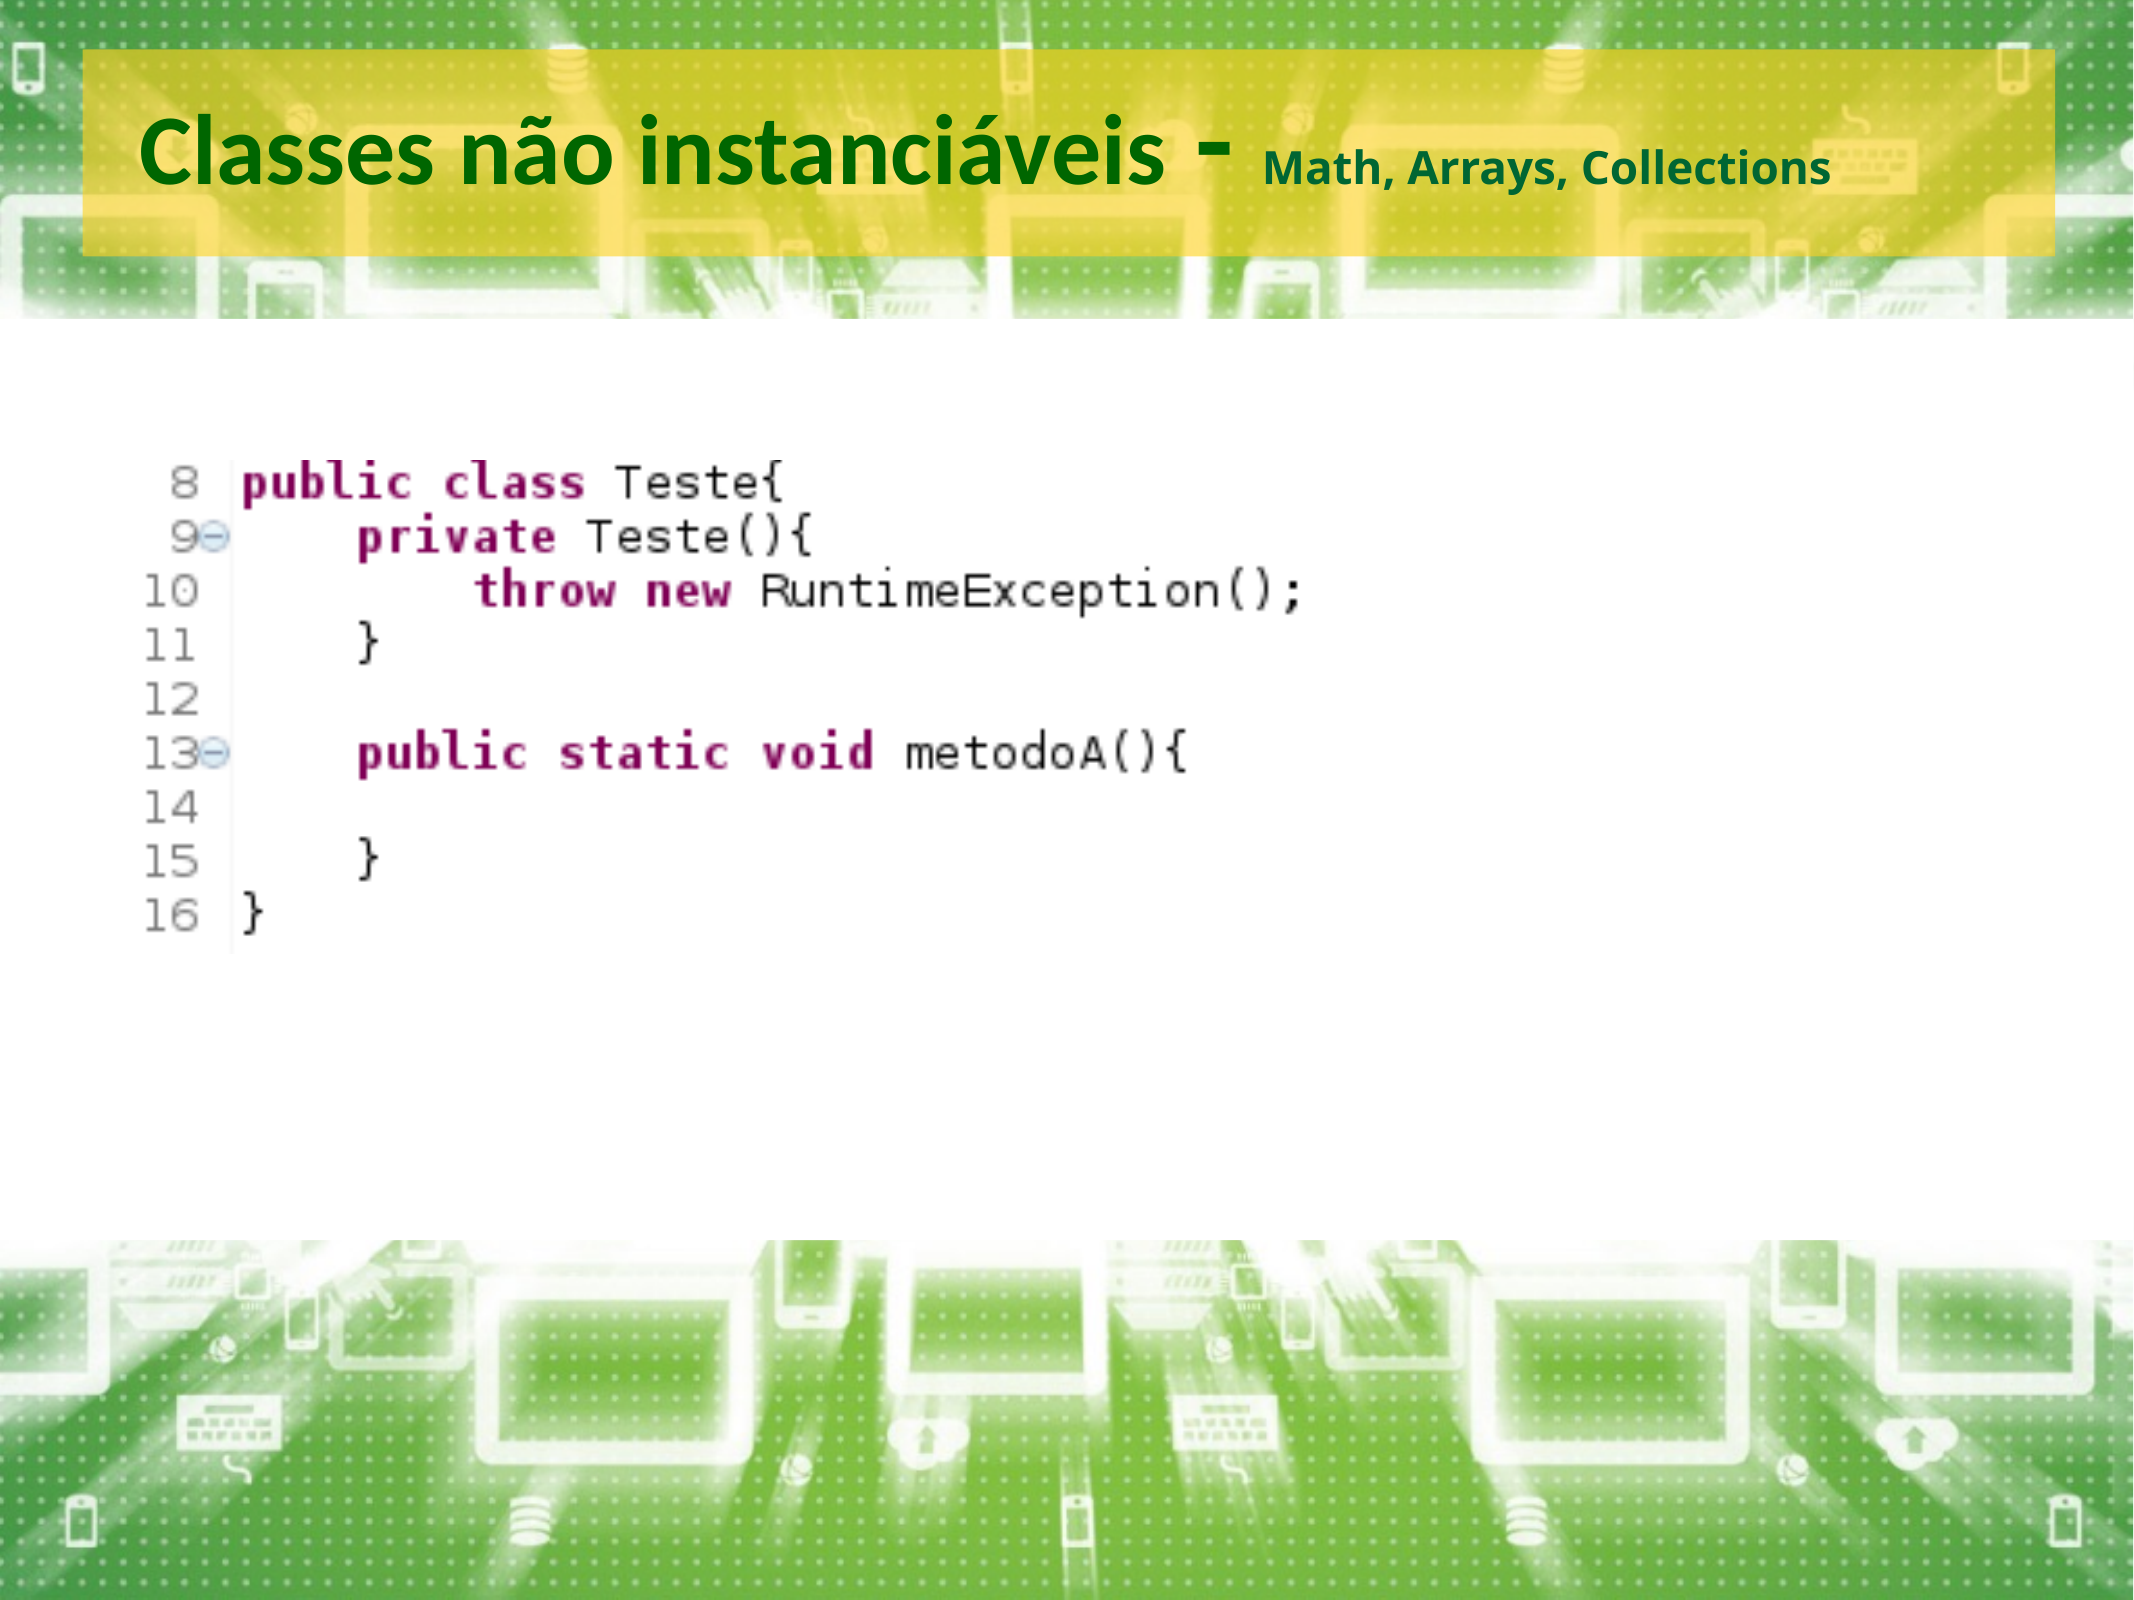

# Classes não instanciáveis - Math, Arrays, Collections